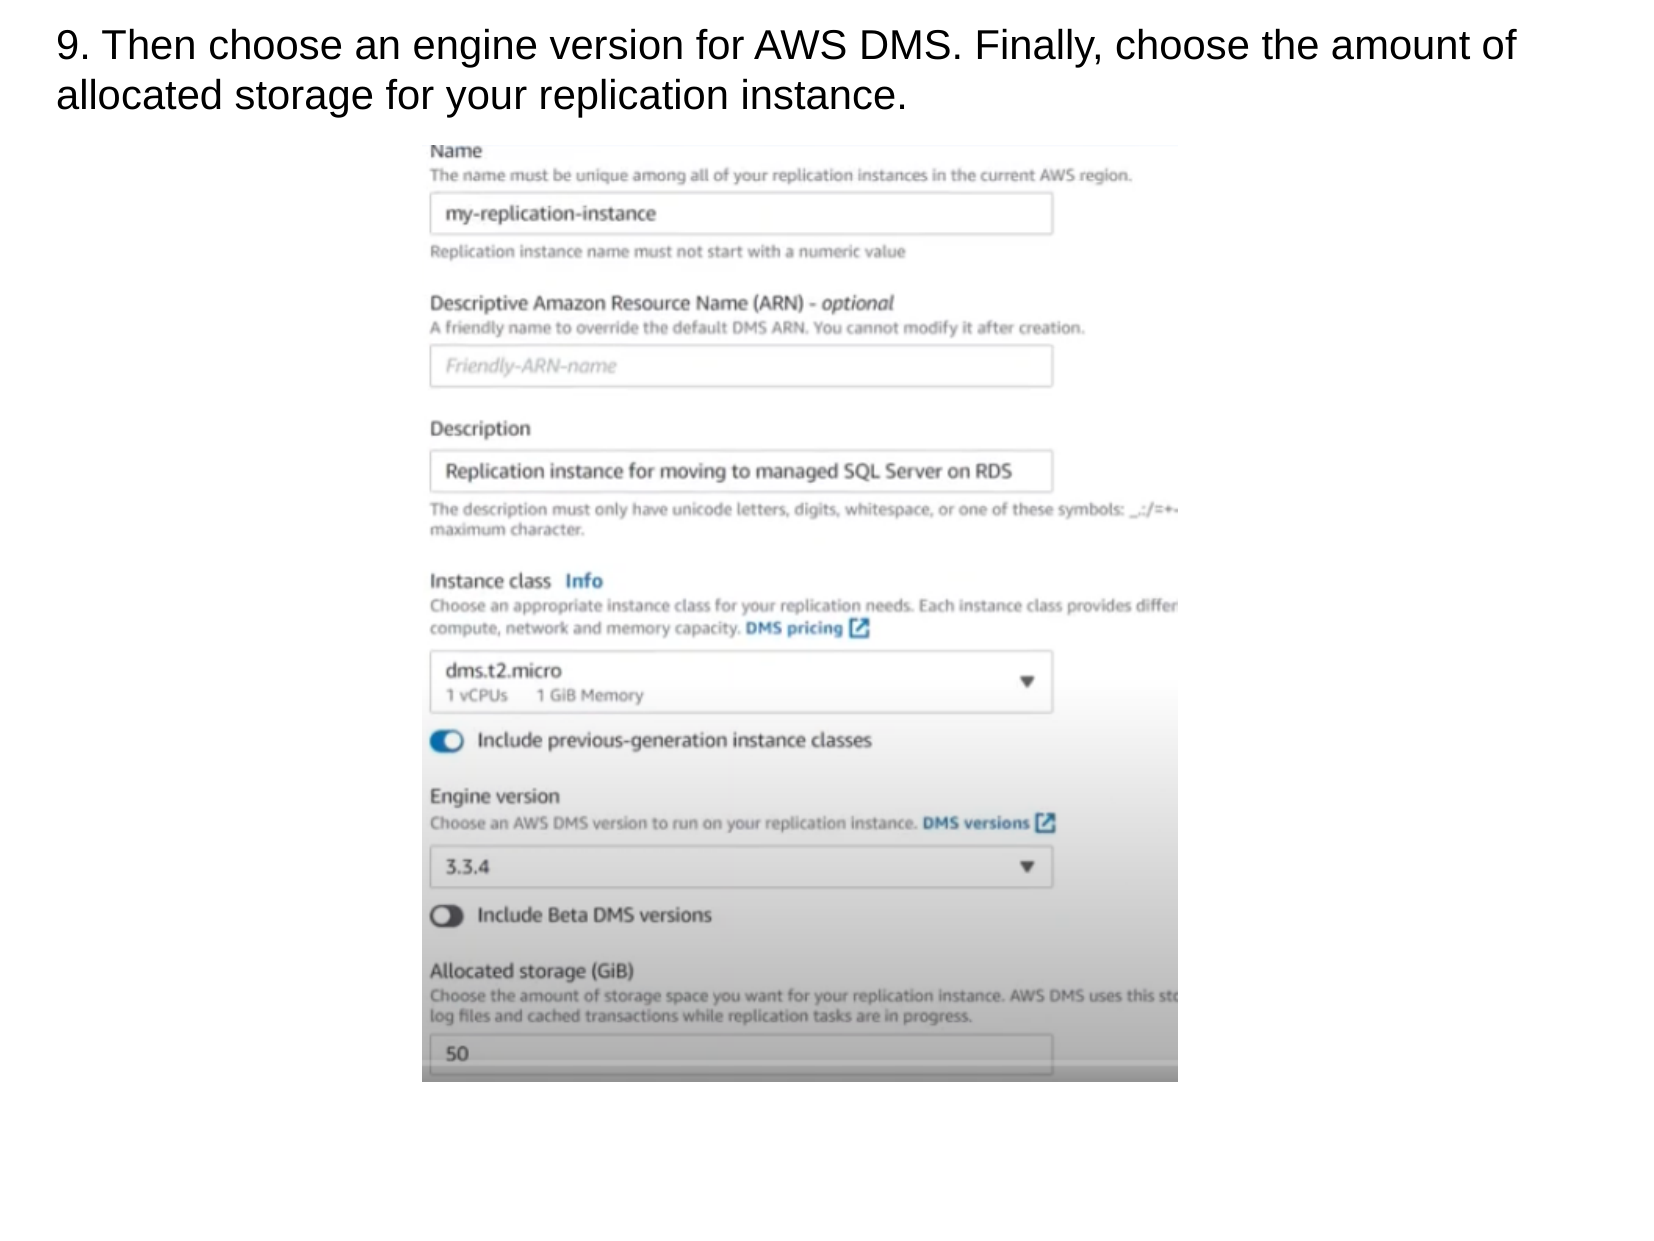

9. Then choose an engine version for AWS DMS. Finally, choose the amount of allocated storage for your replication instance.